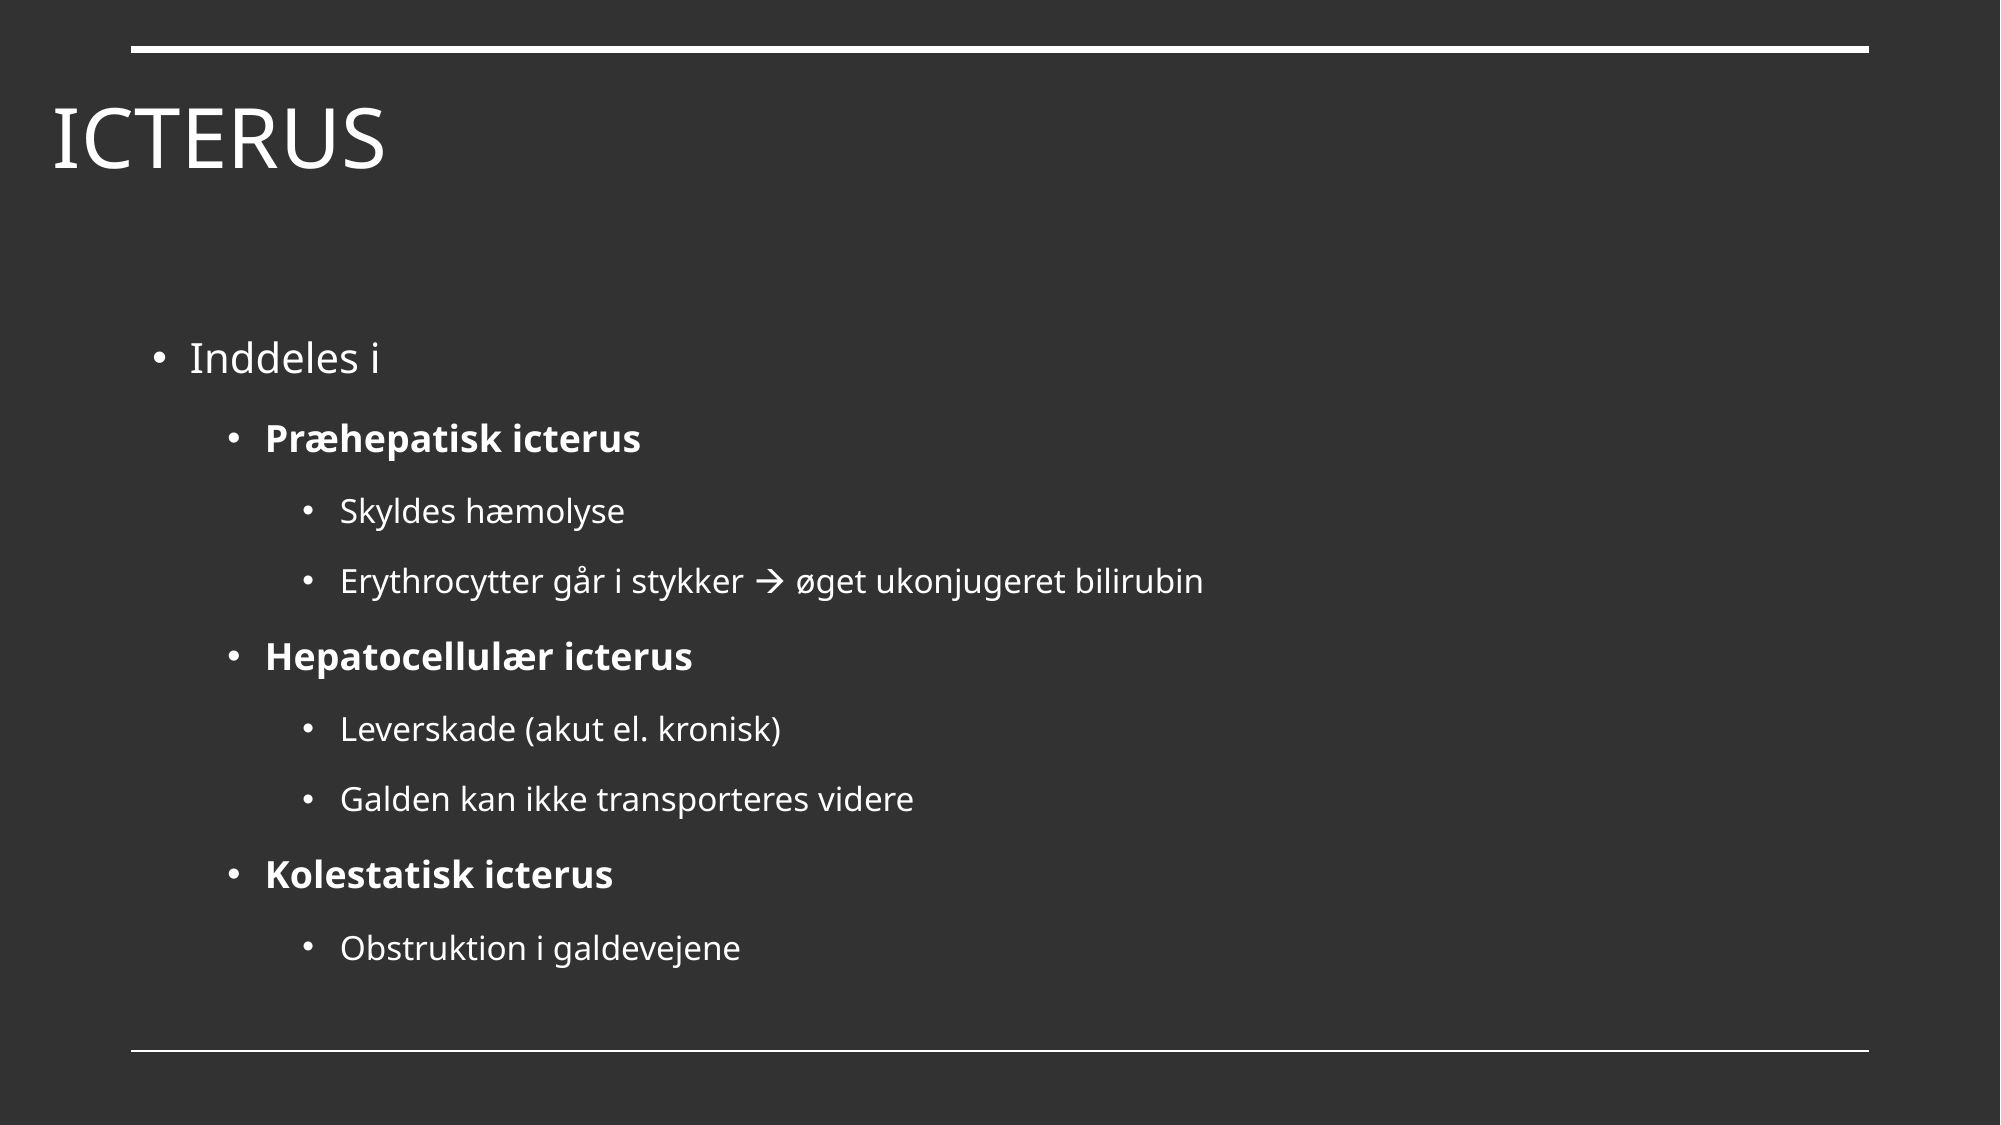

# Icterus
Inddeles i
Præhepatisk icterus
Skyldes hæmolyse
Erythrocytter går i stykker  øget ukonjugeret bilirubin
Hepatocellulær icterus
Leverskade (akut el. kronisk)
Galden kan ikke transporteres videre
Kolestatisk icterus
Obstruktion i galdevejene